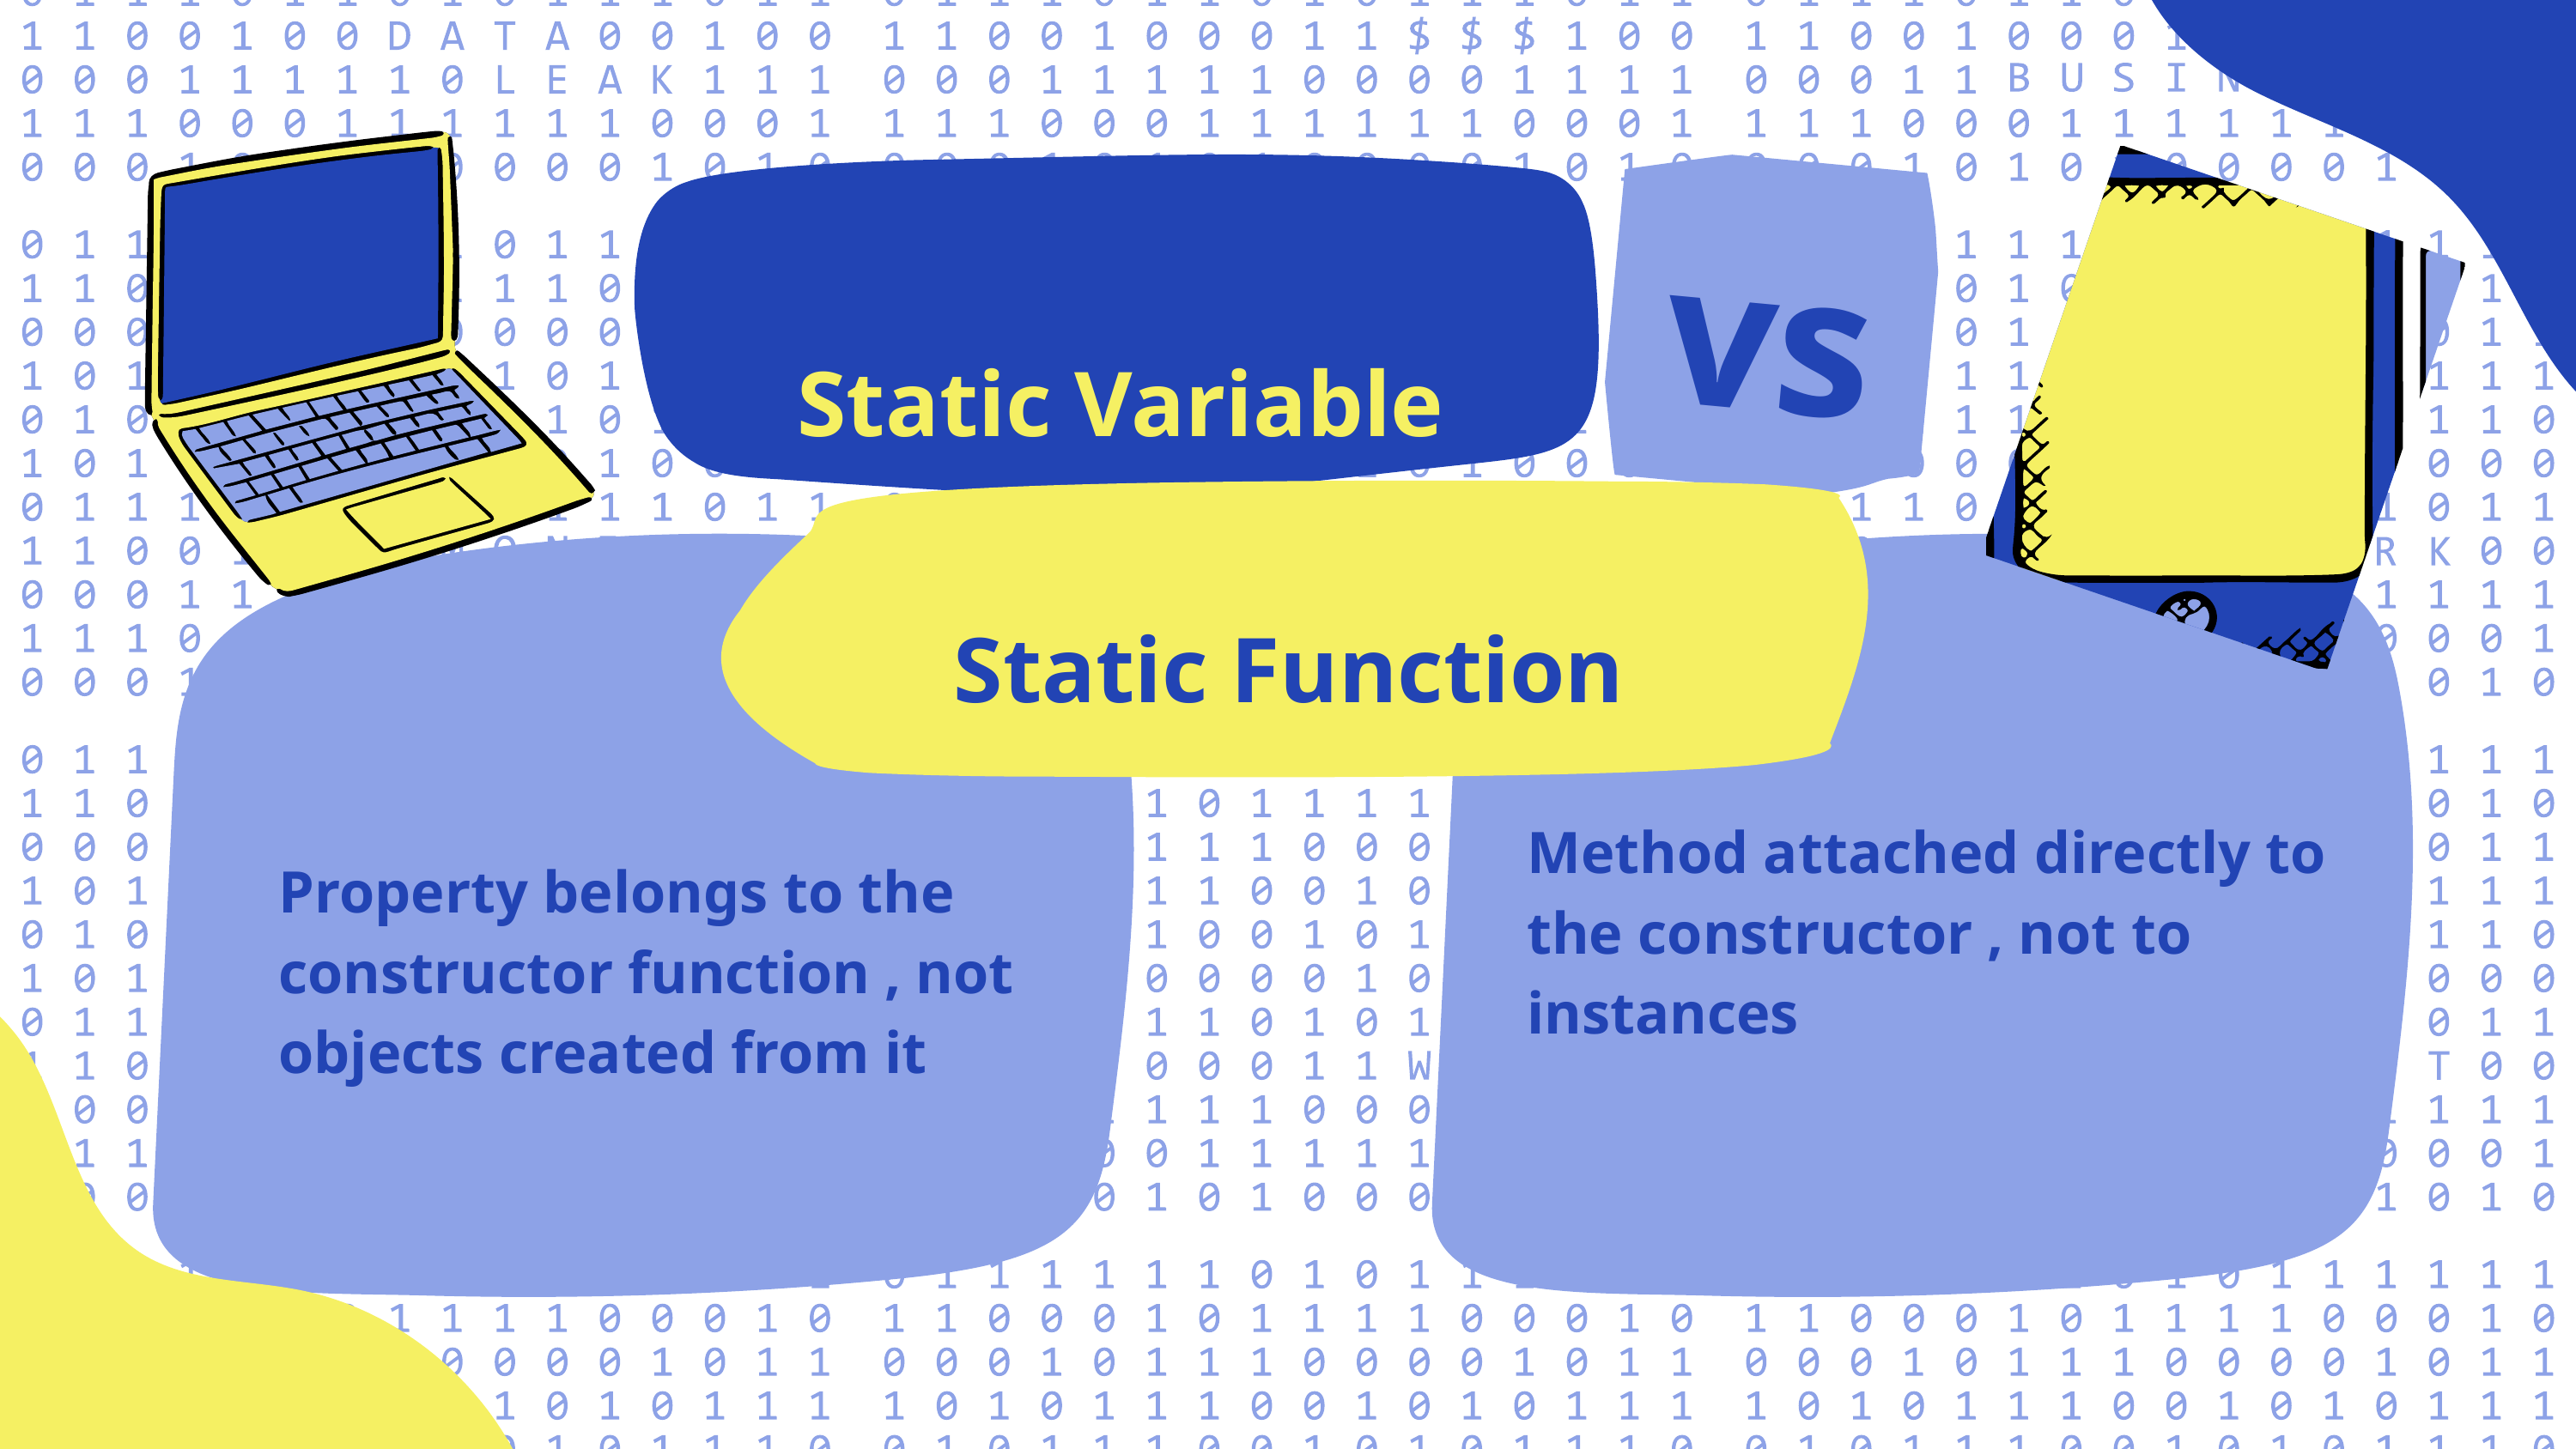

vs
Static Variable
Static Function
Method attached directly to the constructor , not to instances
Property belongs to the constructor function , not objects created from it